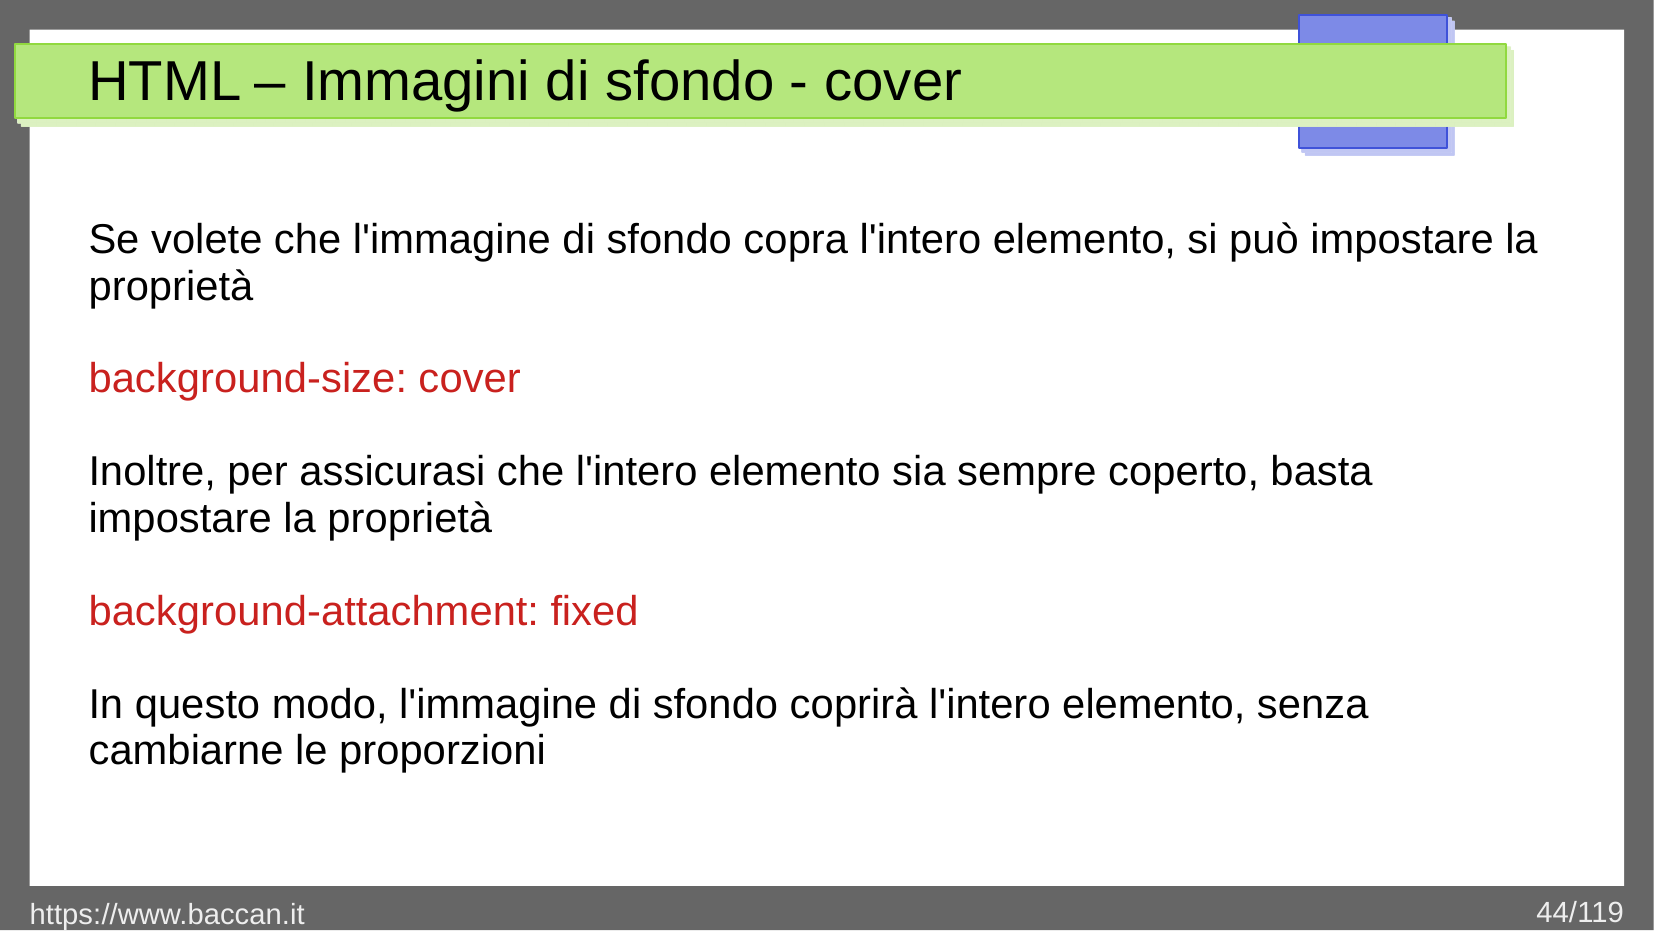

# HTML – Immagini di sfondo - cover
Se volete che l'immagine di sfondo copra l'intero elemento, si può impostare la proprietà
background-size: cover
Inoltre, per assicurasi che l'intero elemento sia sempre coperto, basta impostare la proprietà
background-attachment: fixed
In questo modo, l'immagine di sfondo coprirà l'intero elemento, senza cambiarne le proporzioni
44
https://www.baccan.it